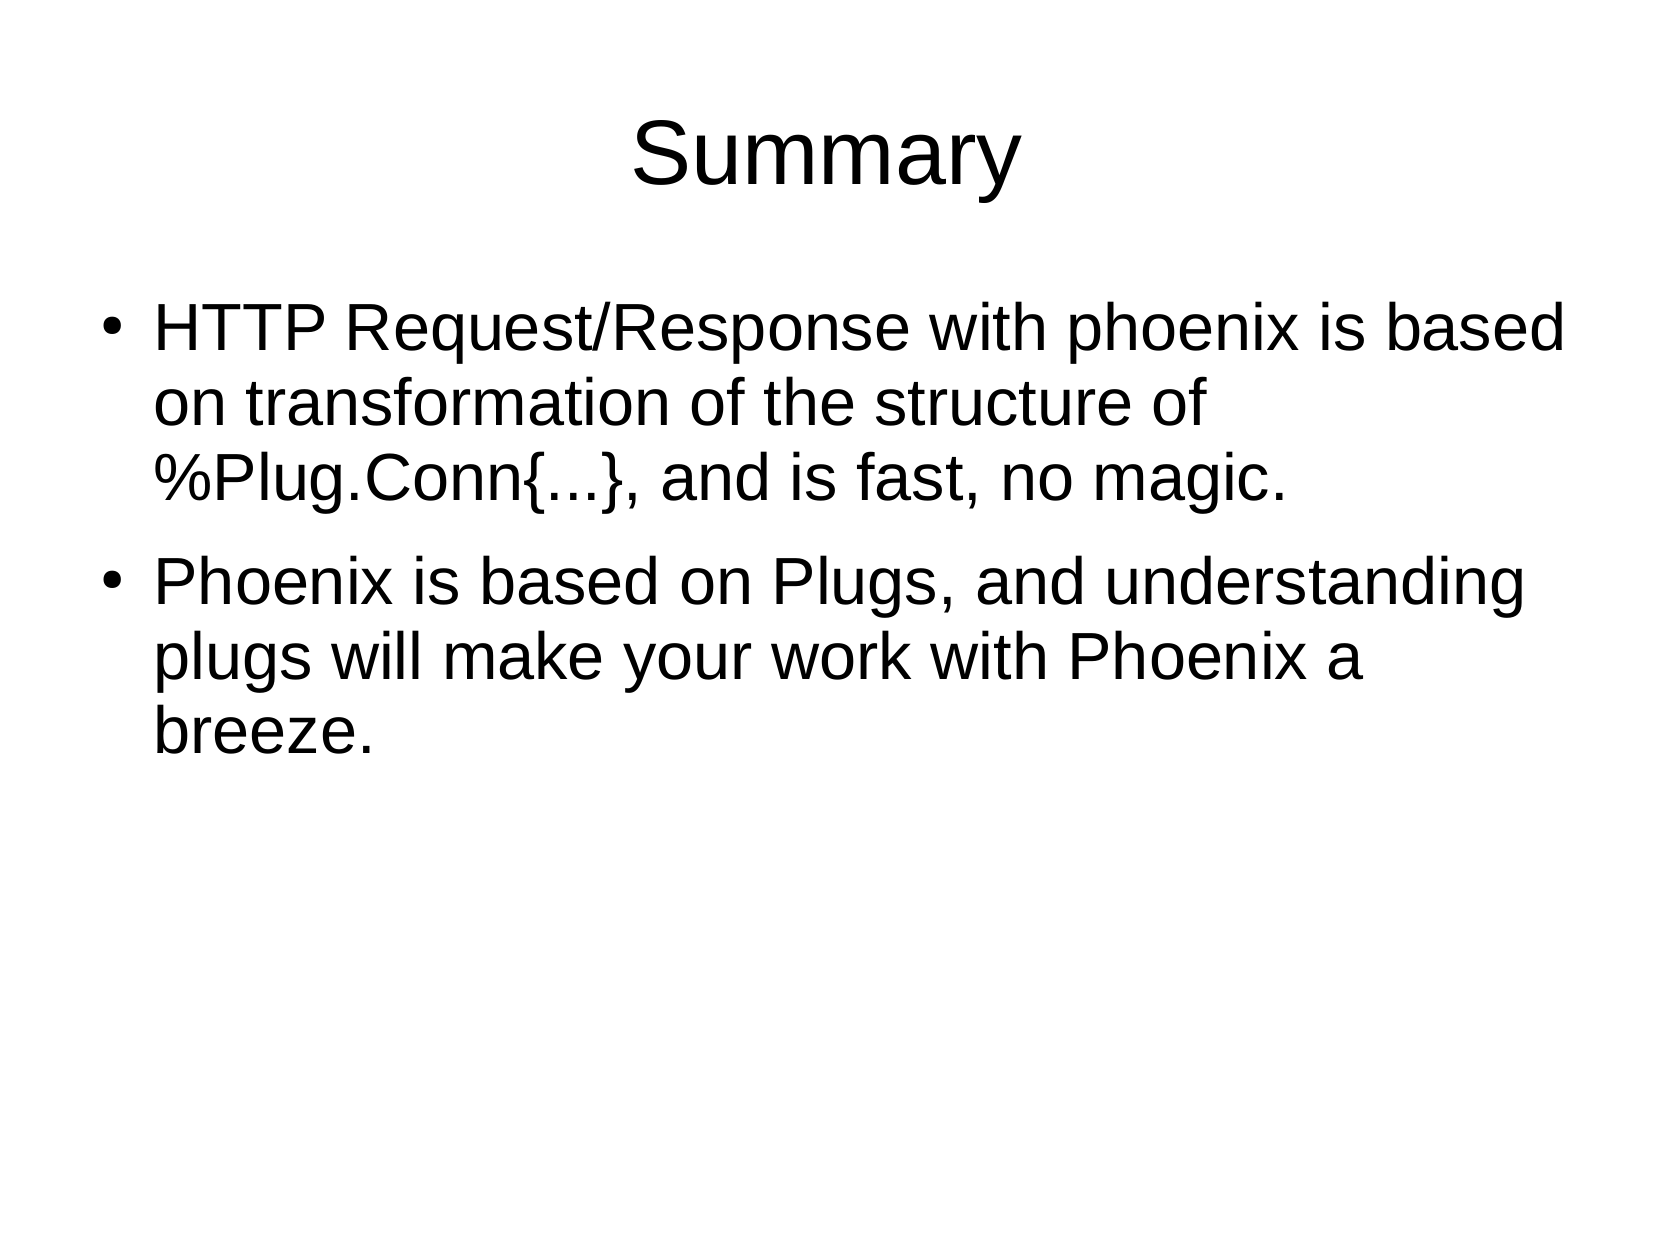

# Summary
HTTP Request/Response with phoenix is based on transformation of the structure of %Plug.Conn{...}, and is fast, no magic.
Phoenix is based on Plugs, and understanding plugs will make your work with Phoenix a breeze.